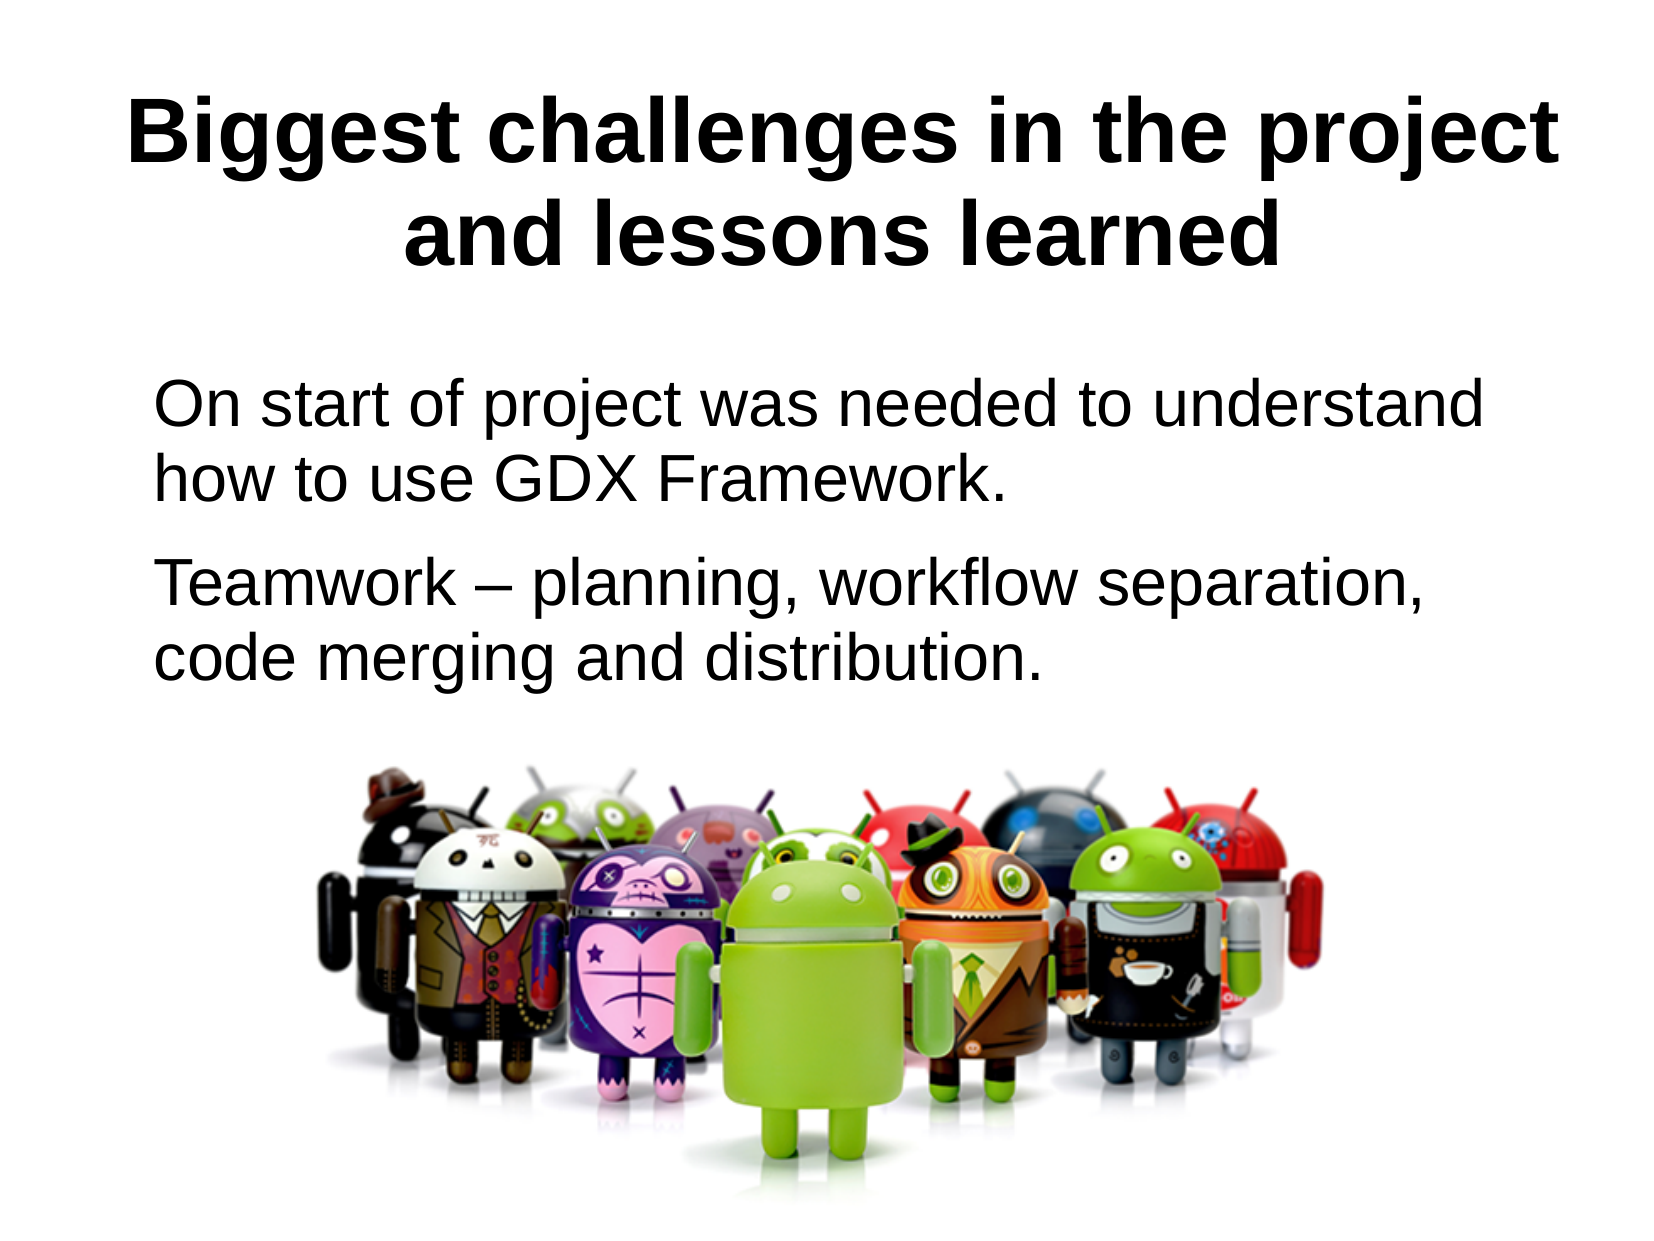

# Biggest challenges in the project and lessons learned
On start of project was needed to understand how to use GDX Framework.
Teamwork – planning, workflow separation, code merging and distribution.